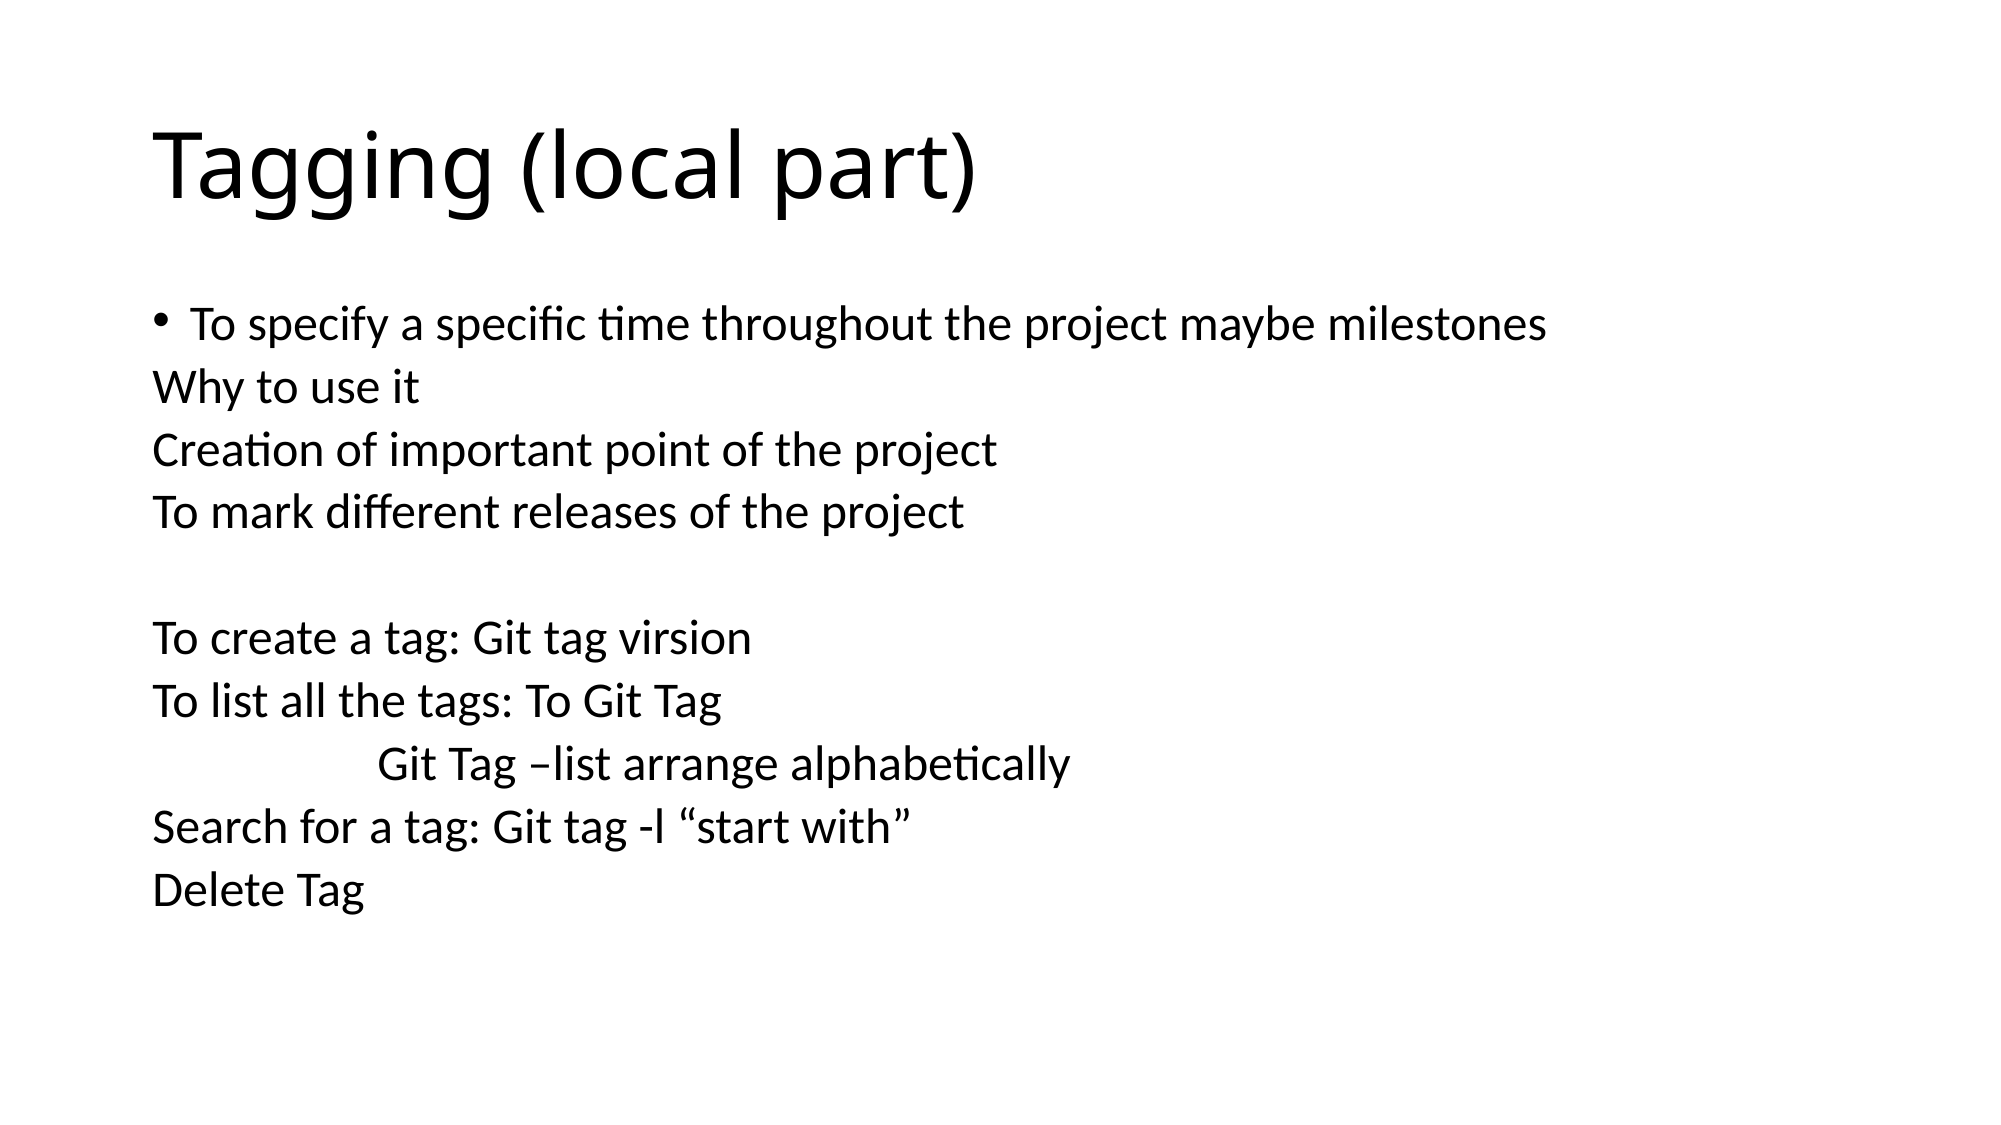

# Tagging (local part)
To specify a specific time throughout the project maybe milestones
Why to use it
Creation of important point of the project
To mark different releases of the project
To create a tag: Git tag virsion
To list all the tags: To Git Tag
			Git Tag –list arrange alphabetically
Search for a tag: Git tag -l “start with”
Delete Tag